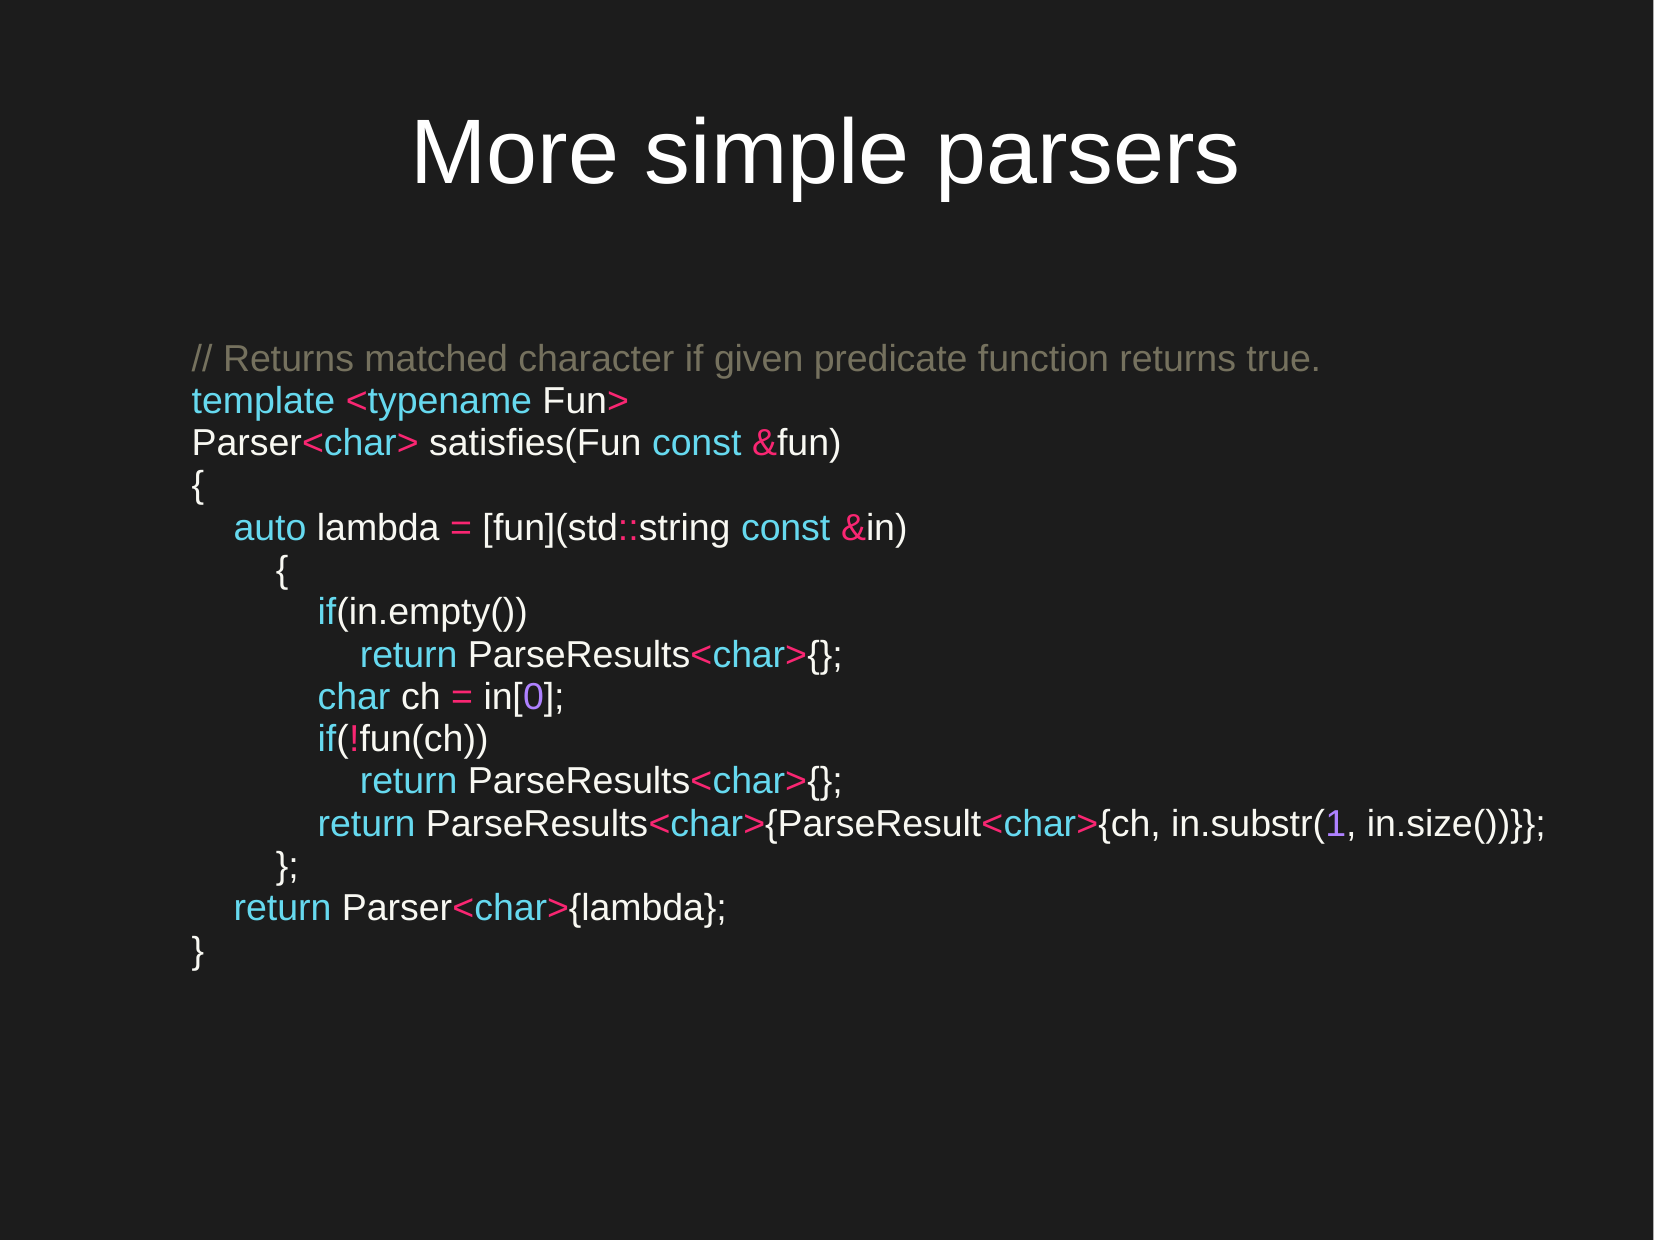

# More simple parsers
 // Returns matched character if given predicate function returns true.
 template <typename Fun>
 Parser<char> satisfies(Fun const &fun)
 {
 auto lambda = [fun](std::string const &in)
 {
 if(in.empty())
 return ParseResults<char>{};
 char ch = in[0];
 if(!fun(ch))
 return ParseResults<char>{};
 return ParseResults<char>{ParseResult<char>{ch, in.substr(1, in.size())}};
 };
 return Parser<char>{lambda};
 }